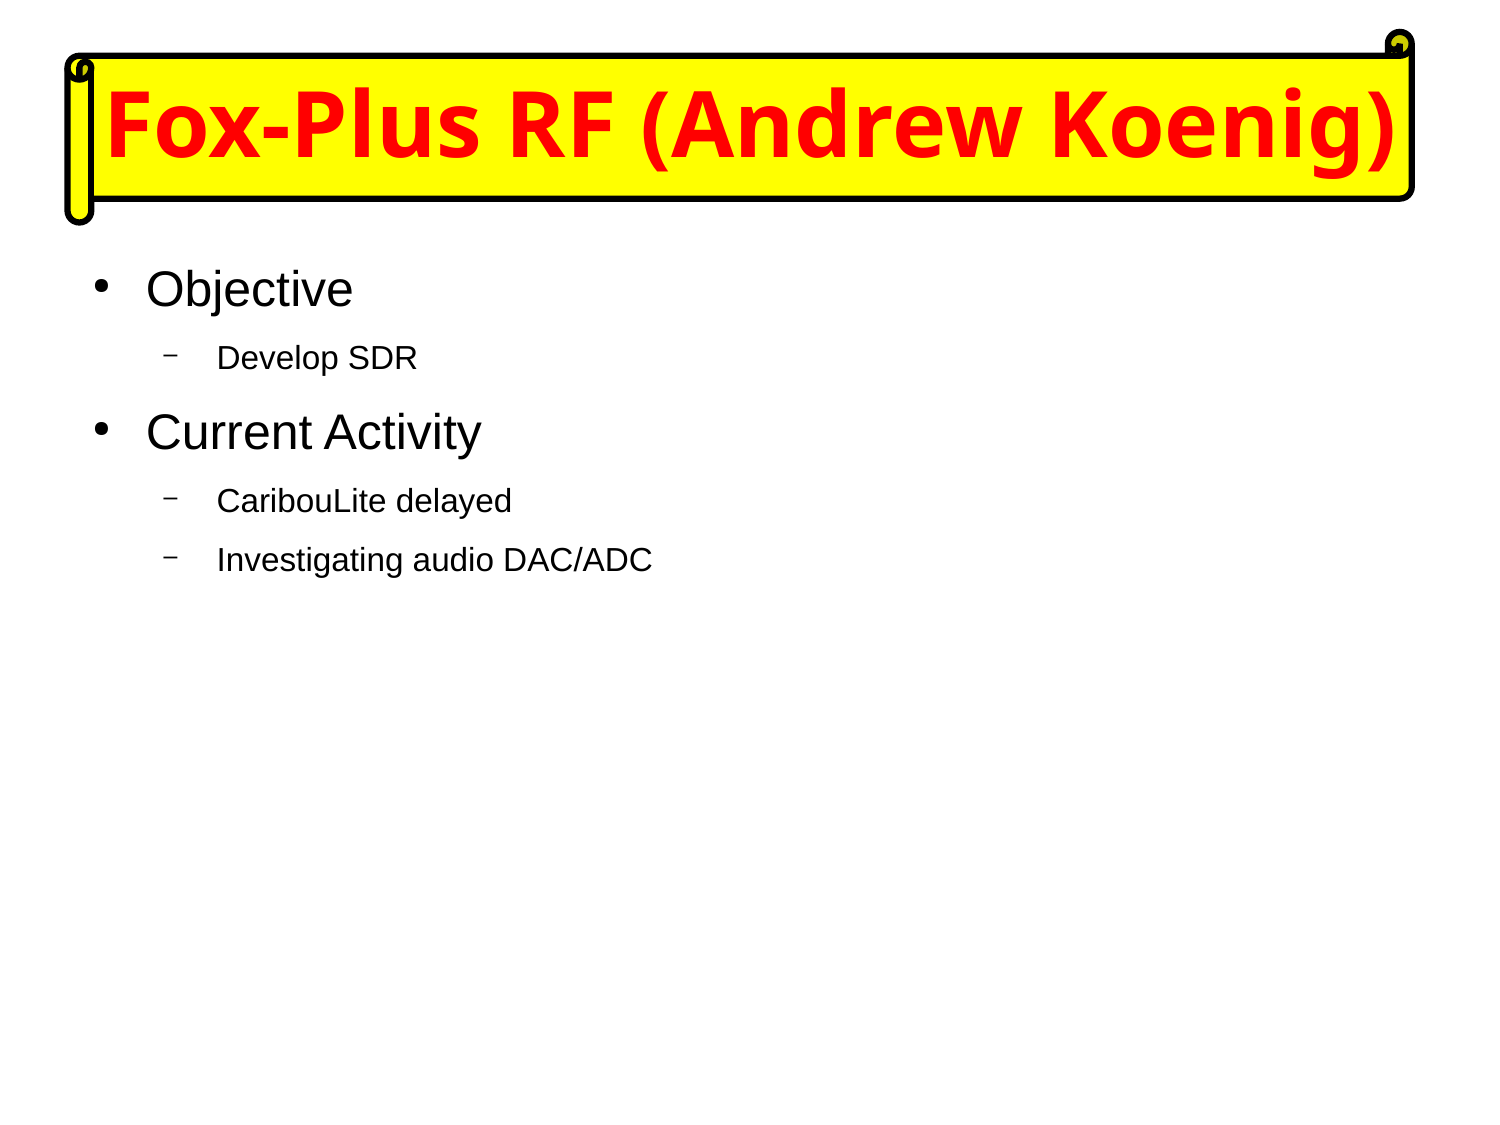

Fox-Plus RF (Andrew Koenig)
# Objective
Develop SDR
Current Activity
CaribouLite delayed
Investigating audio DAC/ADC